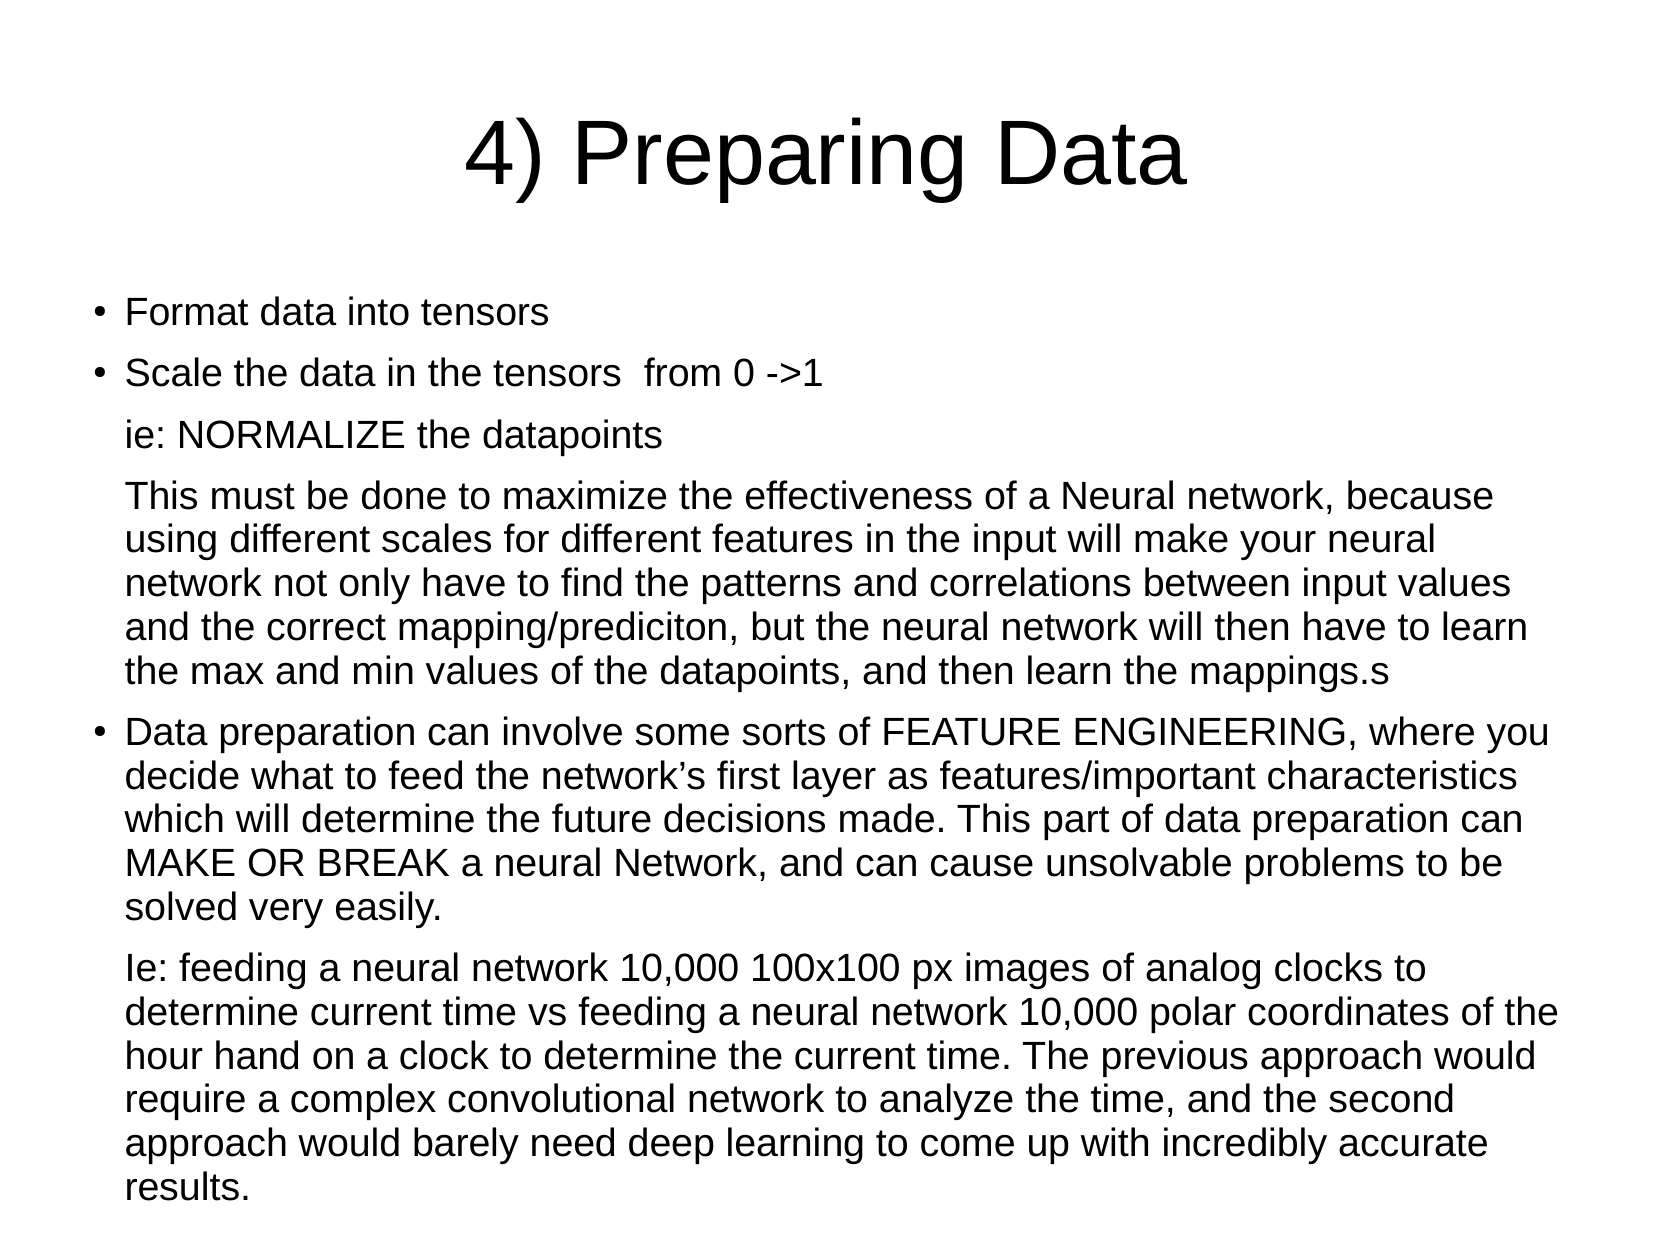

# 4) Preparing Data
Format data into tensors
Scale the data in the tensors from 0 ->1
ie: NORMALIZE the datapoints
This must be done to maximize the effectiveness of a Neural network, because using different scales for different features in the input will make your neural network not only have to find the patterns and correlations between input values and the correct mapping/prediciton, but the neural network will then have to learn the max and min values of the datapoints, and then learn the mappings.s
Data preparation can involve some sorts of FEATURE ENGINEERING, where you decide what to feed the network’s first layer as features/important characteristics which will determine the future decisions made. This part of data preparation can MAKE OR BREAK a neural Network, and can cause unsolvable problems to be solved very easily.
Ie: feeding a neural network 10,000 100x100 px images of analog clocks to determine current time vs feeding a neural network 10,000 polar coordinates of the hour hand on a clock to determine the current time. The previous approach would require a complex convolutional network to analyze the time, and the second approach would barely need deep learning to come up with incredibly accurate results.